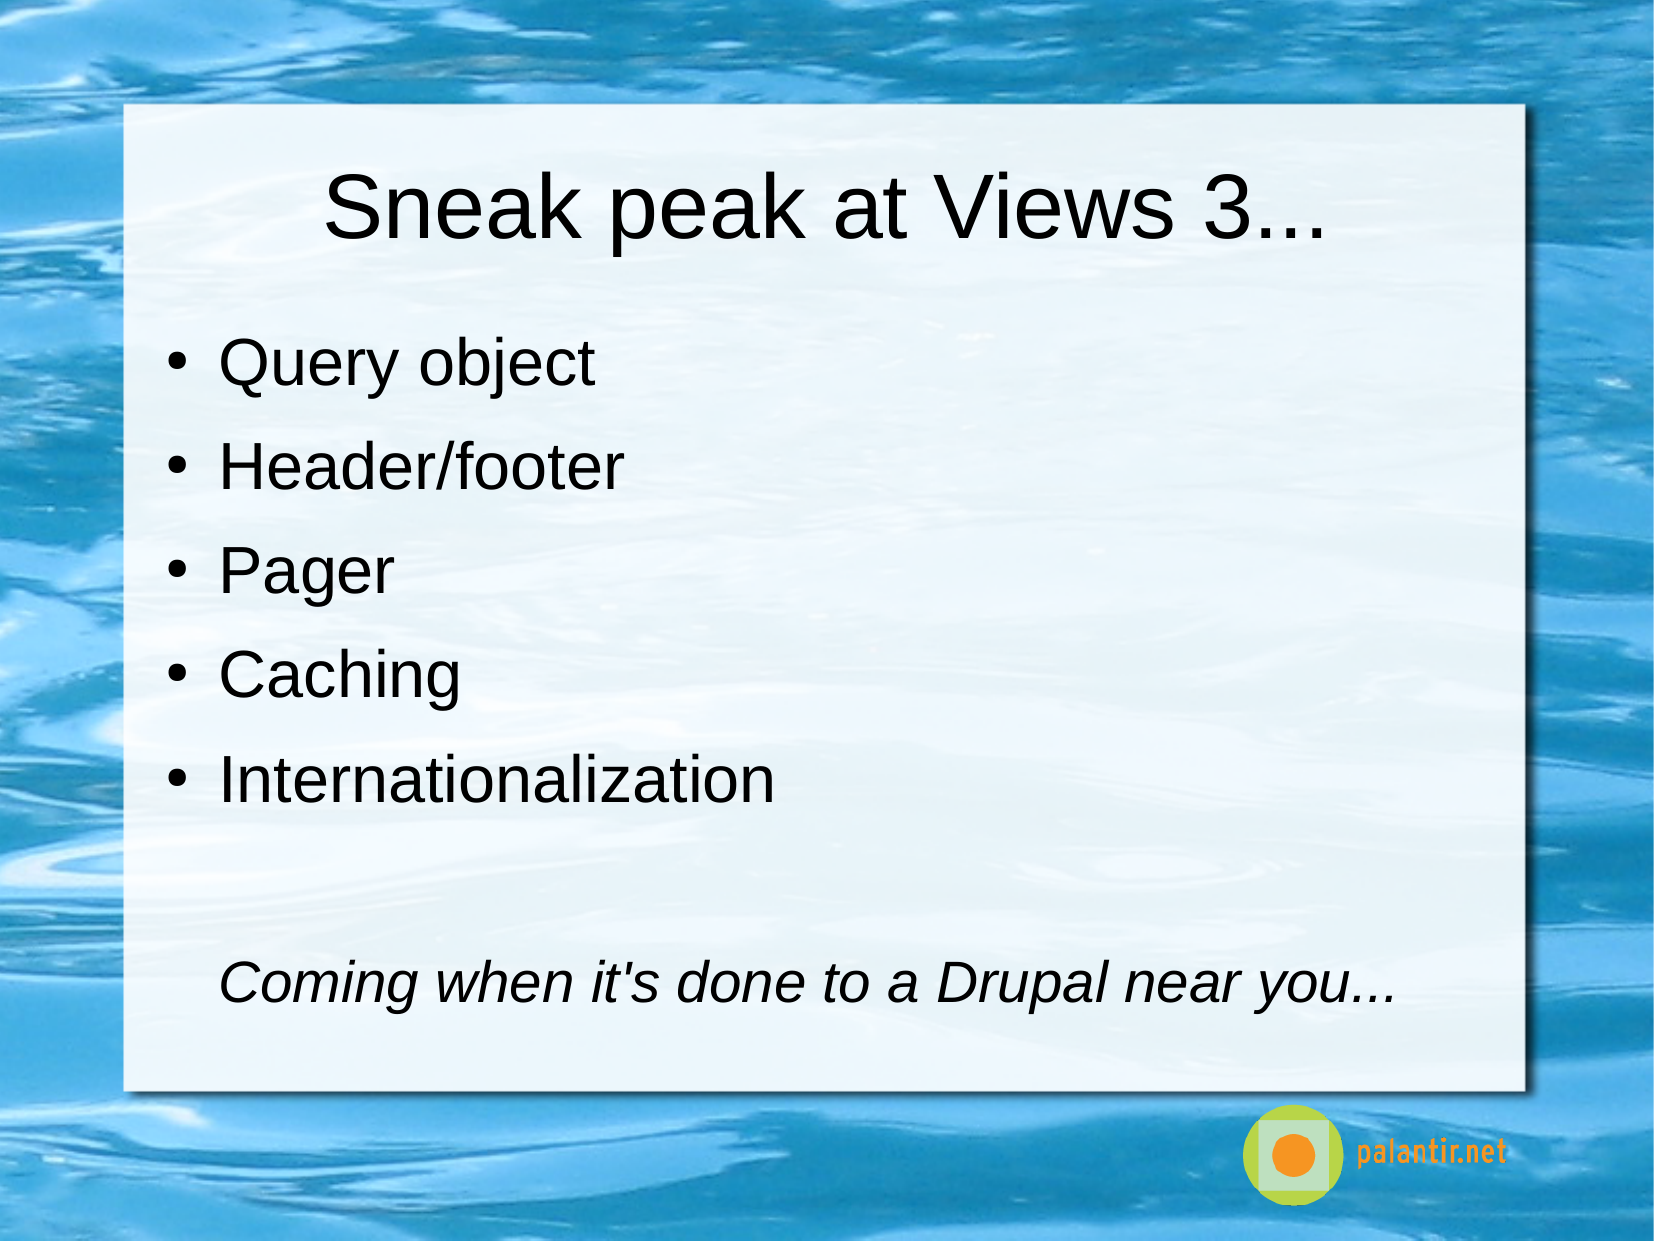

# Sneak peak at Views 3...
Query object
Header/footer
Pager
Caching
Internationalization
Coming when it's done to a Drupal near you...